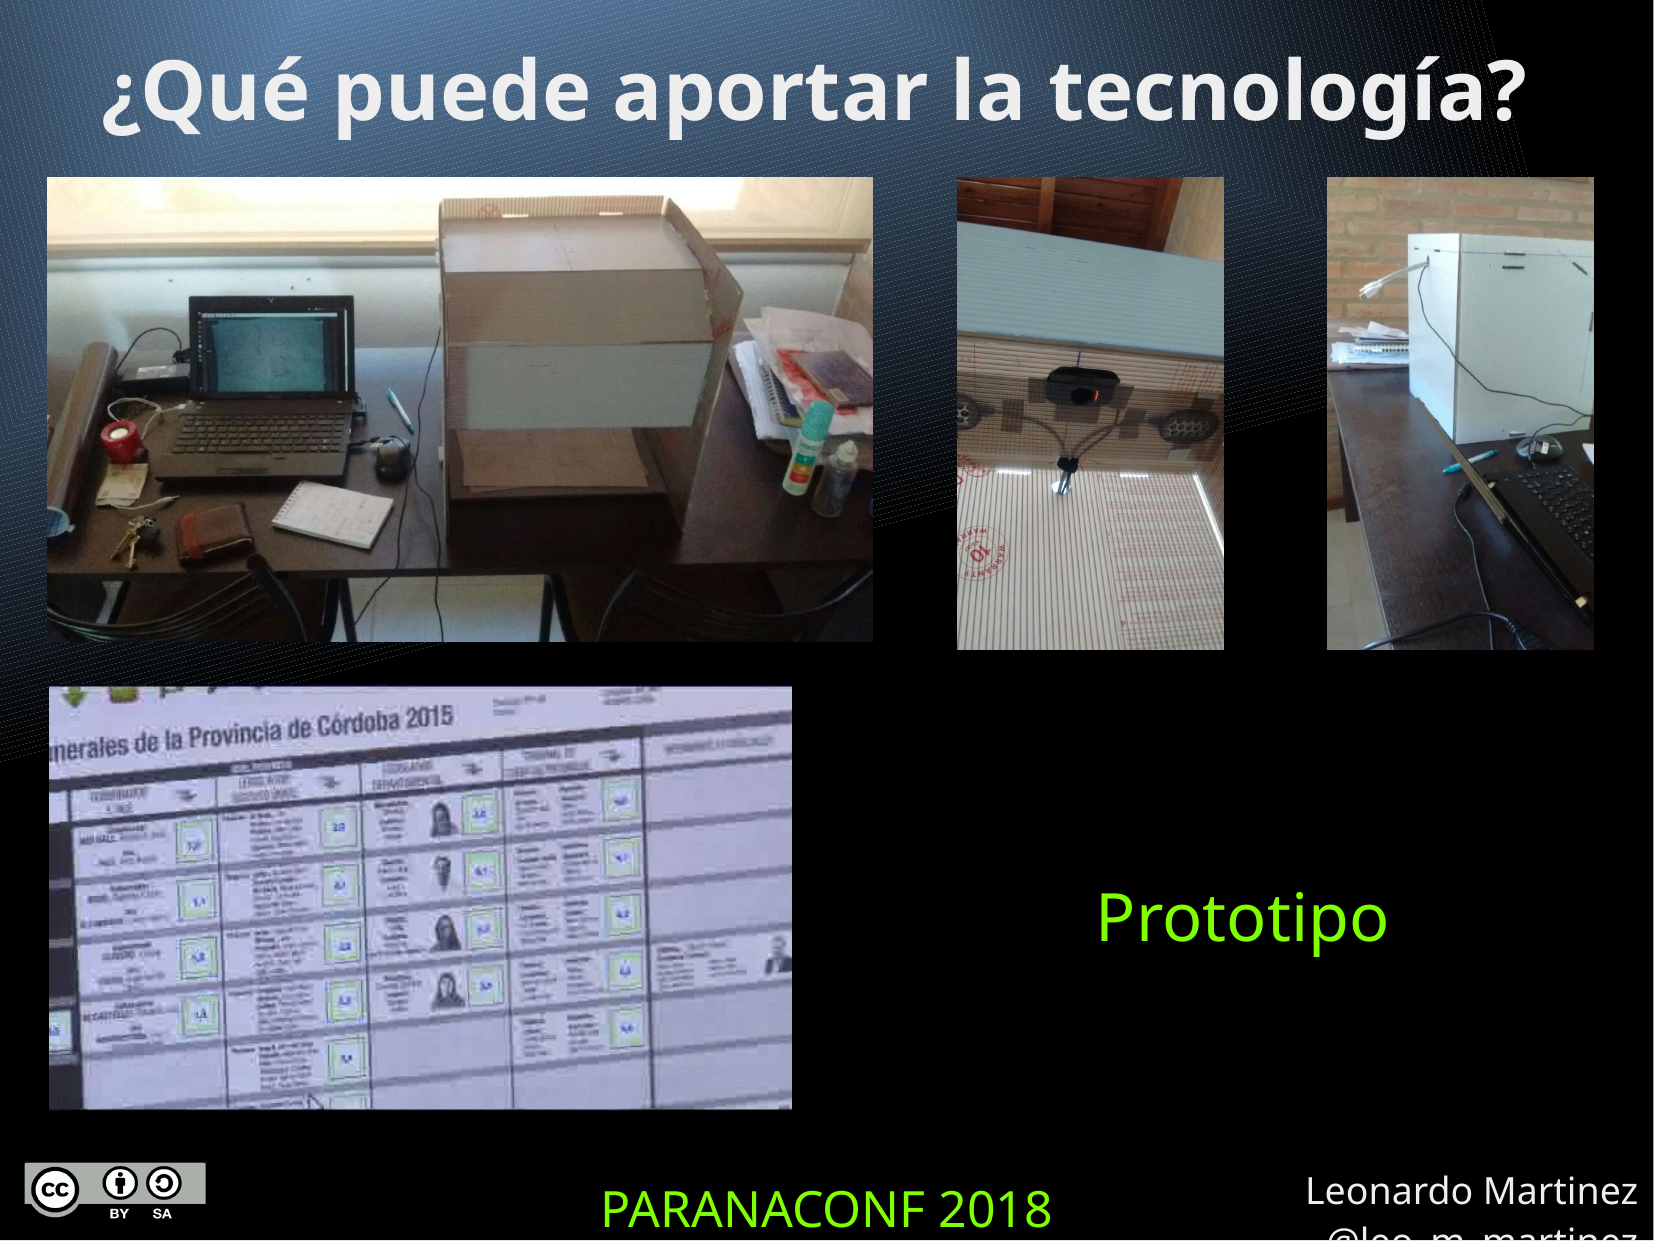

# ¿Qué puede aportar la tecnología?
Prototipo
Leonardo Martinez
@leo_m_martinez
PARANACONF 2018